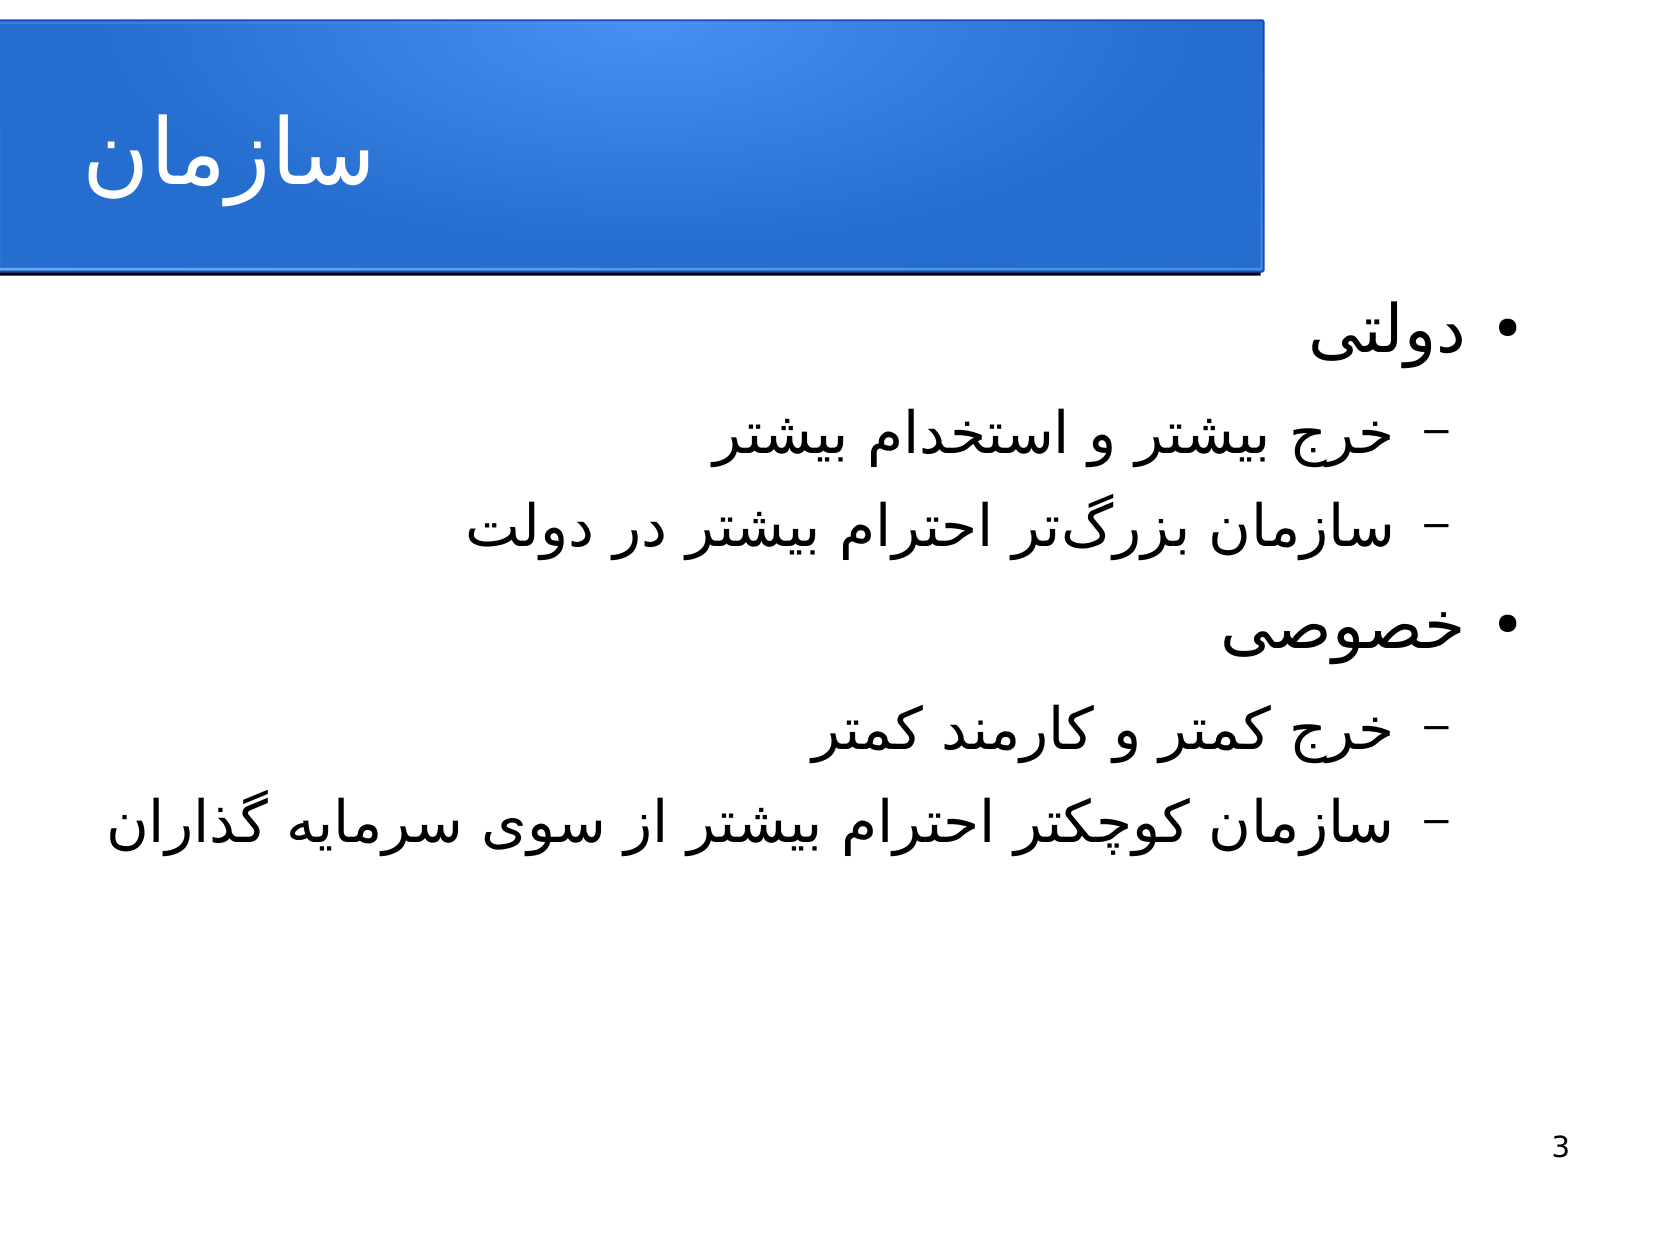

# سازمان
دولتی
خرج بیشتر و استخدام بیشتر
سازمان بزرگ‌تر احترام بیشتر در دولت
خصوصی
خرج کمتر و کارمند کمتر
سازمان کوچکتر احترام بیشتر از سوی سرمایه گذاران
3